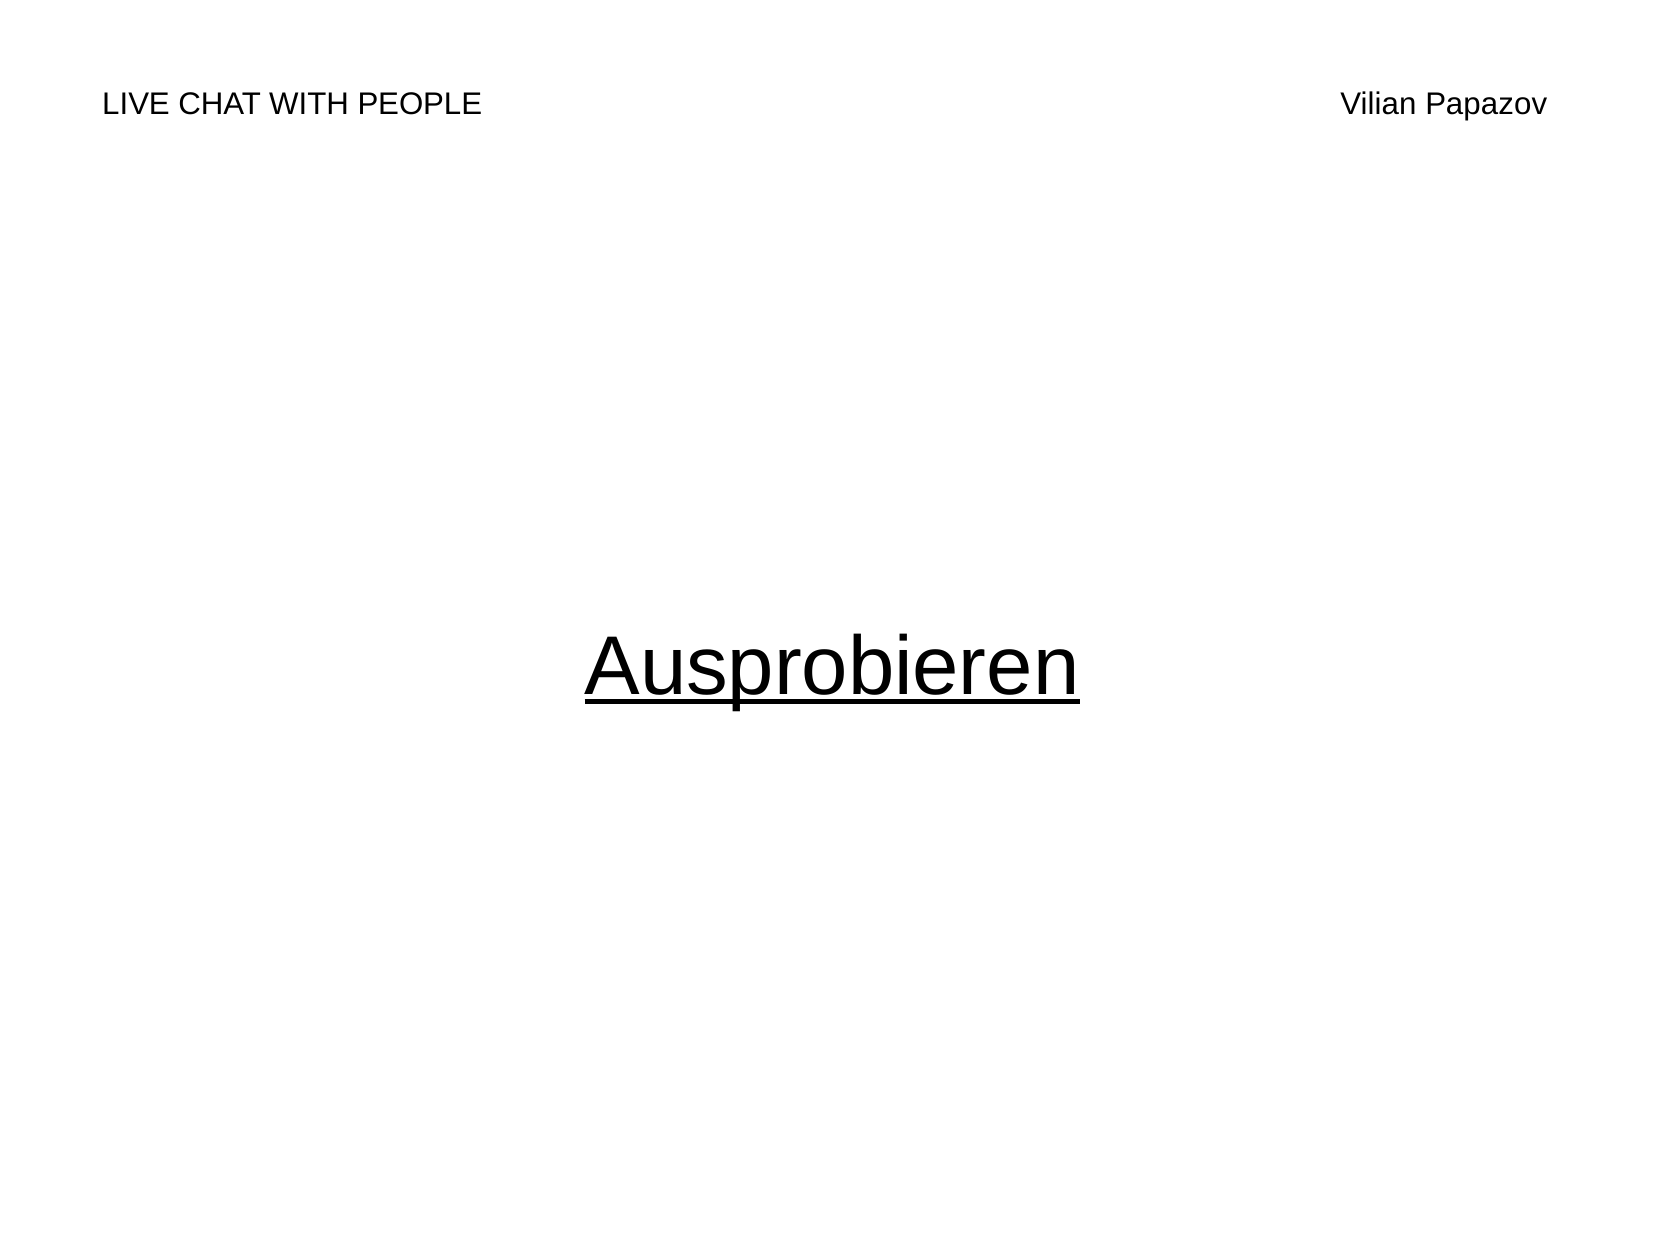

# LIVE CHAT WITH PEOPLE
Vilian Papazov
Ausprobieren